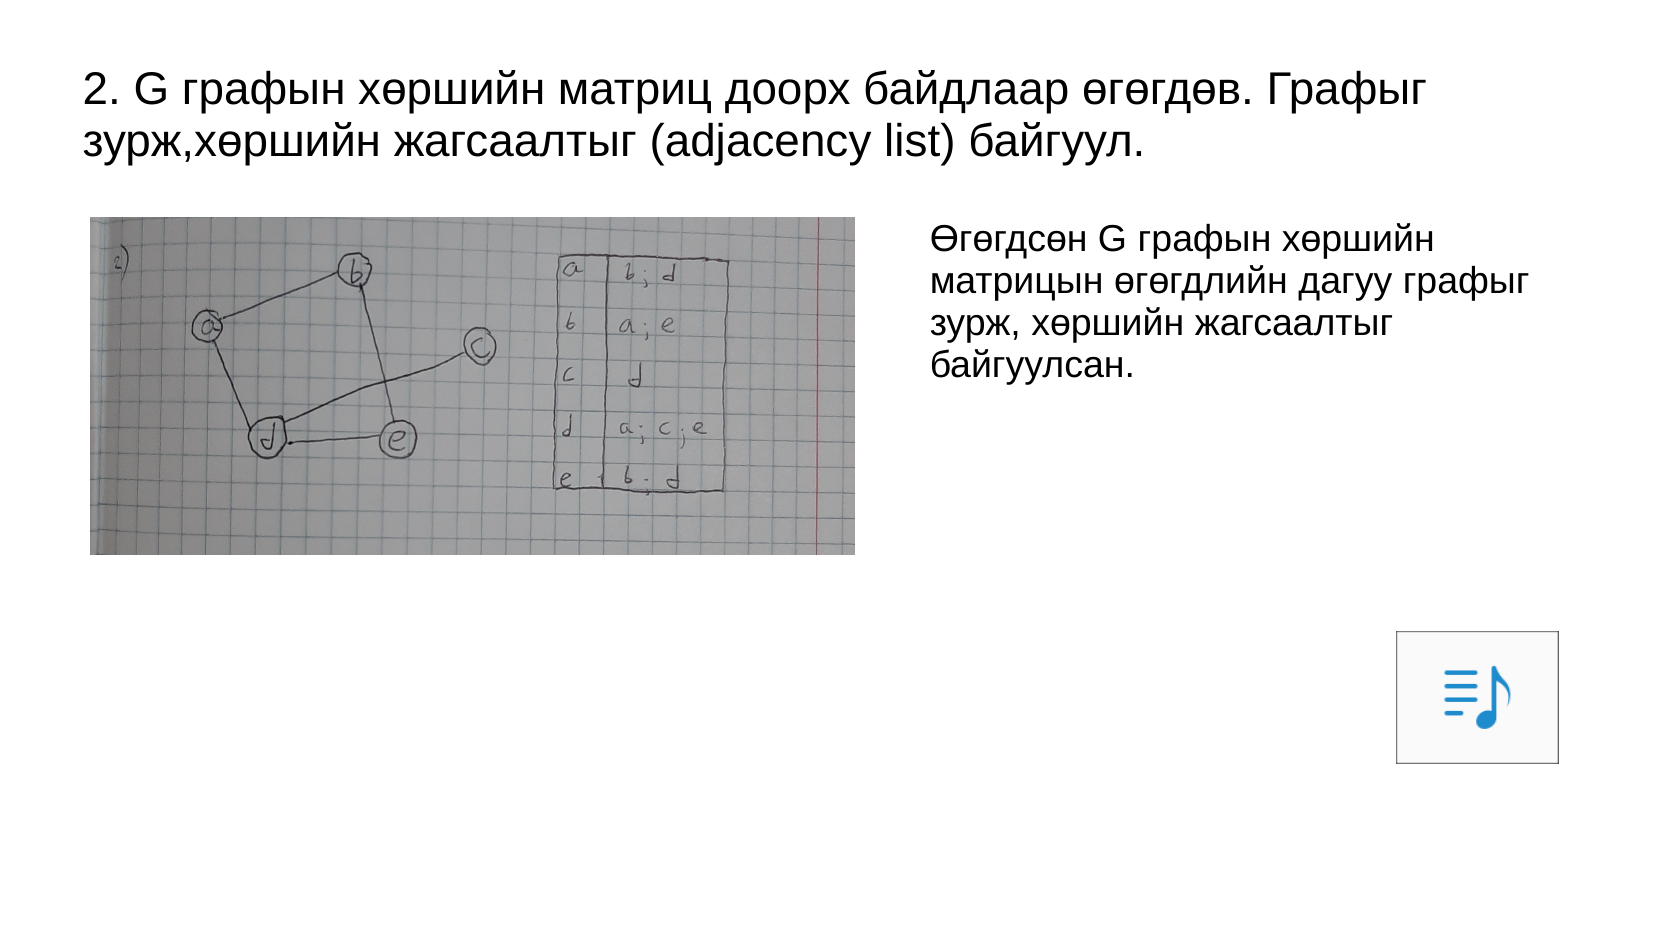

# 2. G графын хөршийн матриц доорх байдлаар өгөгдөв. Графыг зурж,хөршийн жагсаалтыг (adjacency list) байгуул.
Өгөгдсөн G графын хөршийн матрицын өгөгдлийн дагуу графыг зурж, хөршийн жагсаалтыг байгуулсан.